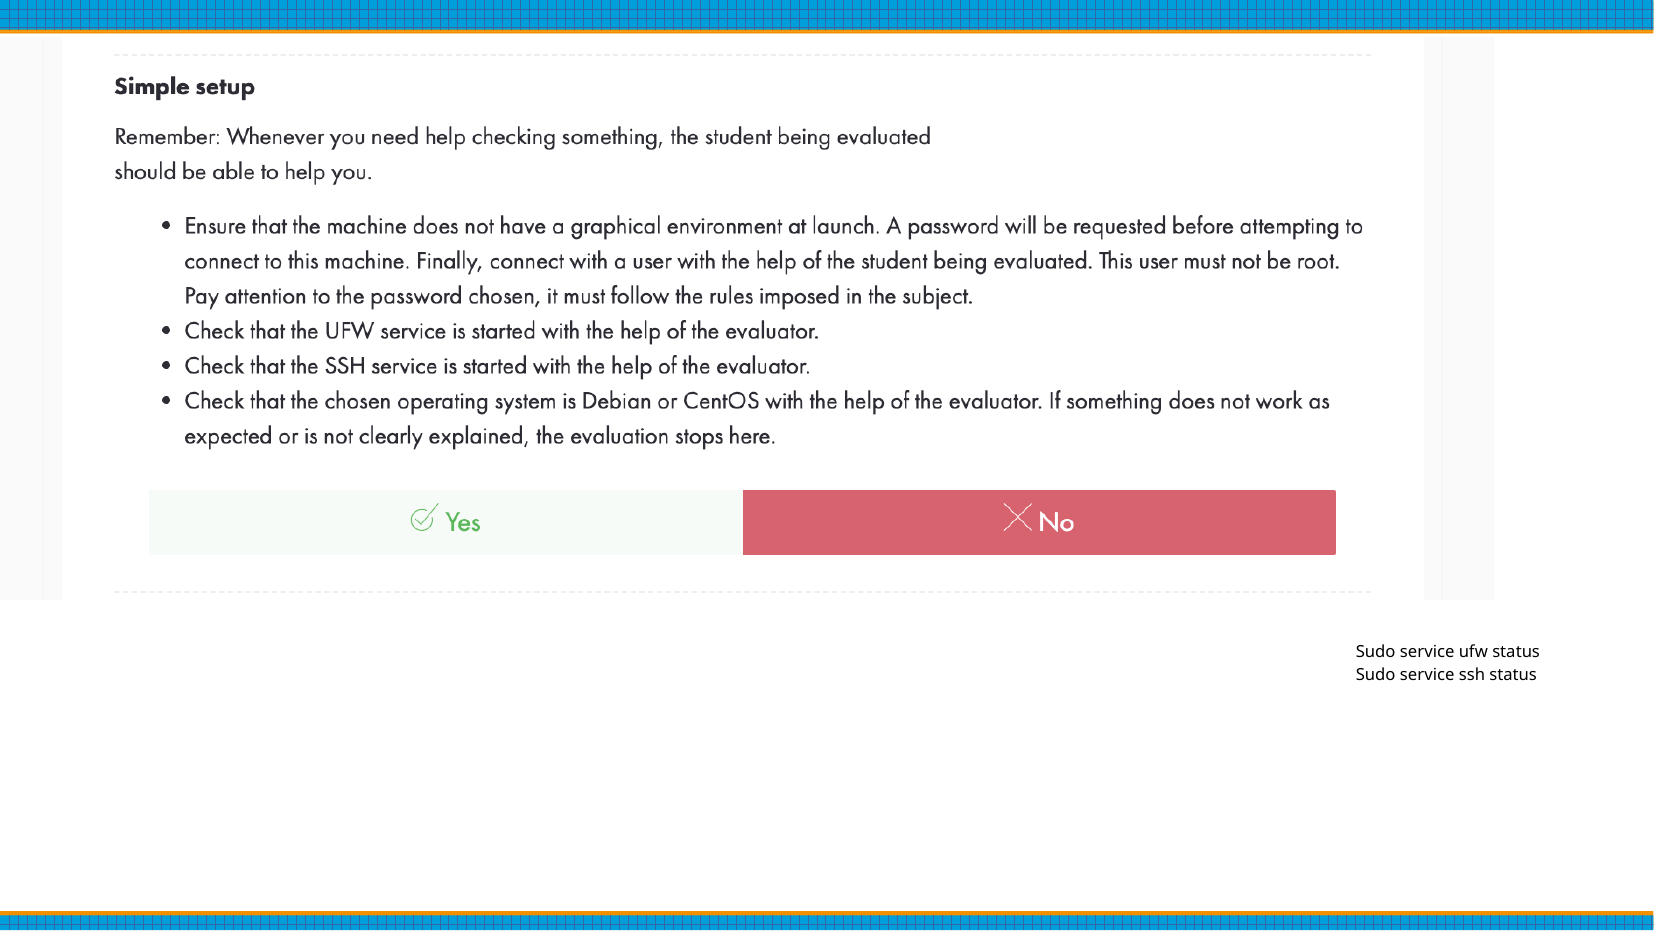

Sudo service ufw status
Sudo service ssh status